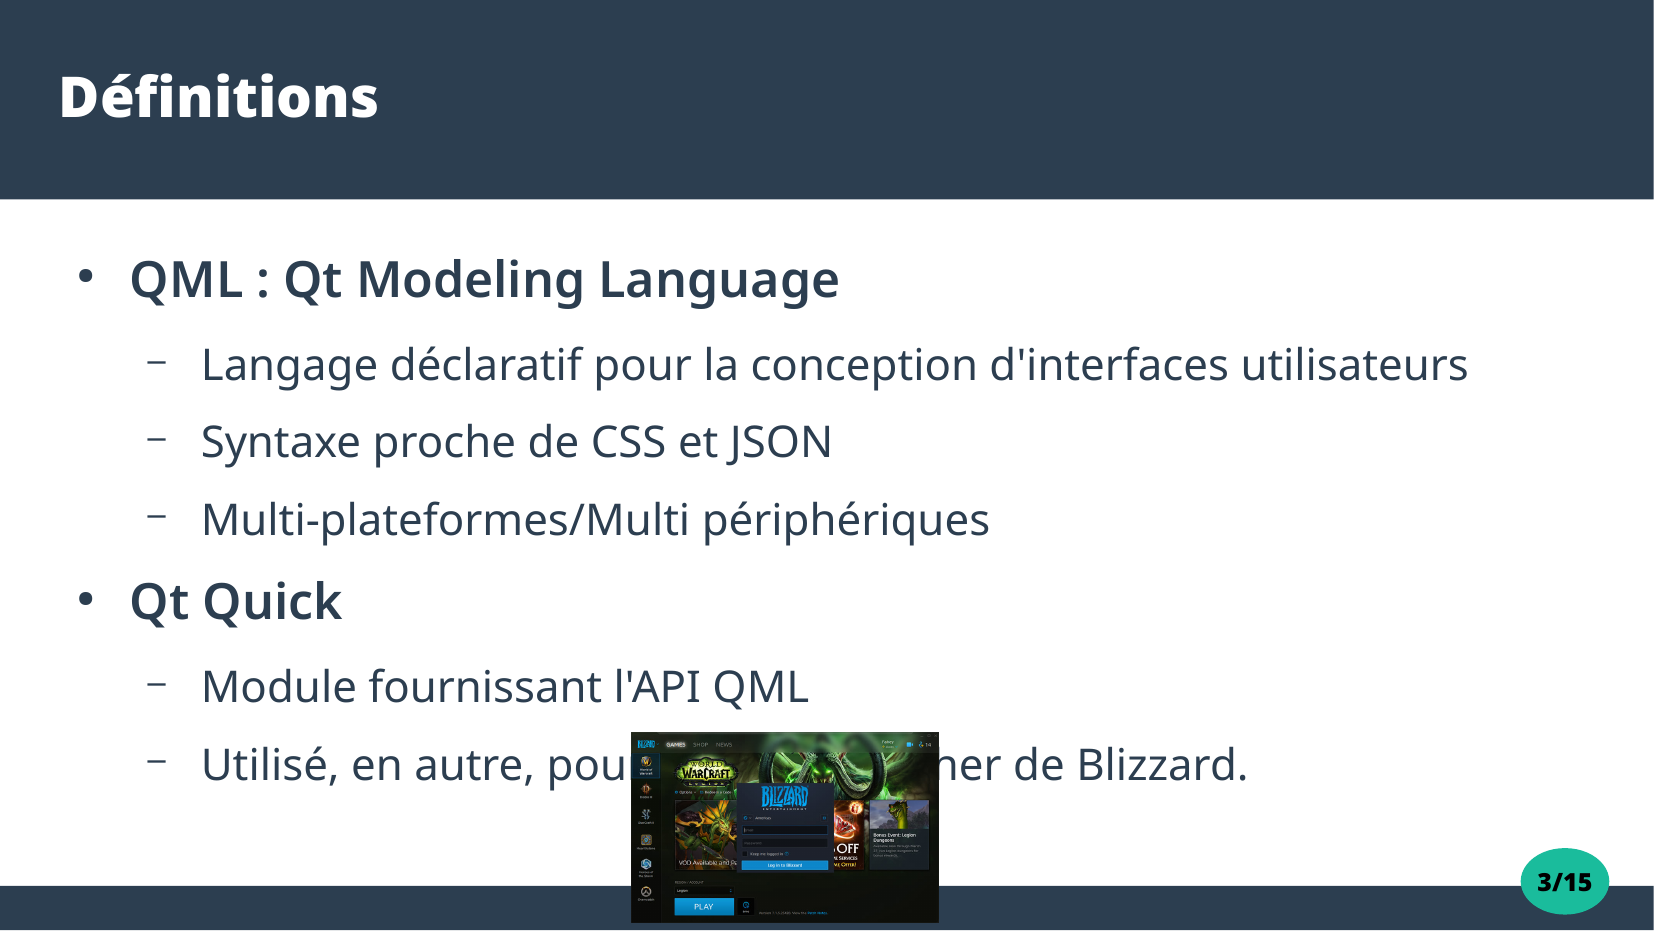

# Définitions
QML : Qt Modeling Language
Langage déclaratif pour la conception d'interfaces utilisateurs
Syntaxe proche de CSS et JSON
Multi-plateformes/Multi périphériques
Qt Quick
Module fournissant l'API QML
Utilisé, en autre, pour créer le launcher de Blizzard.
3